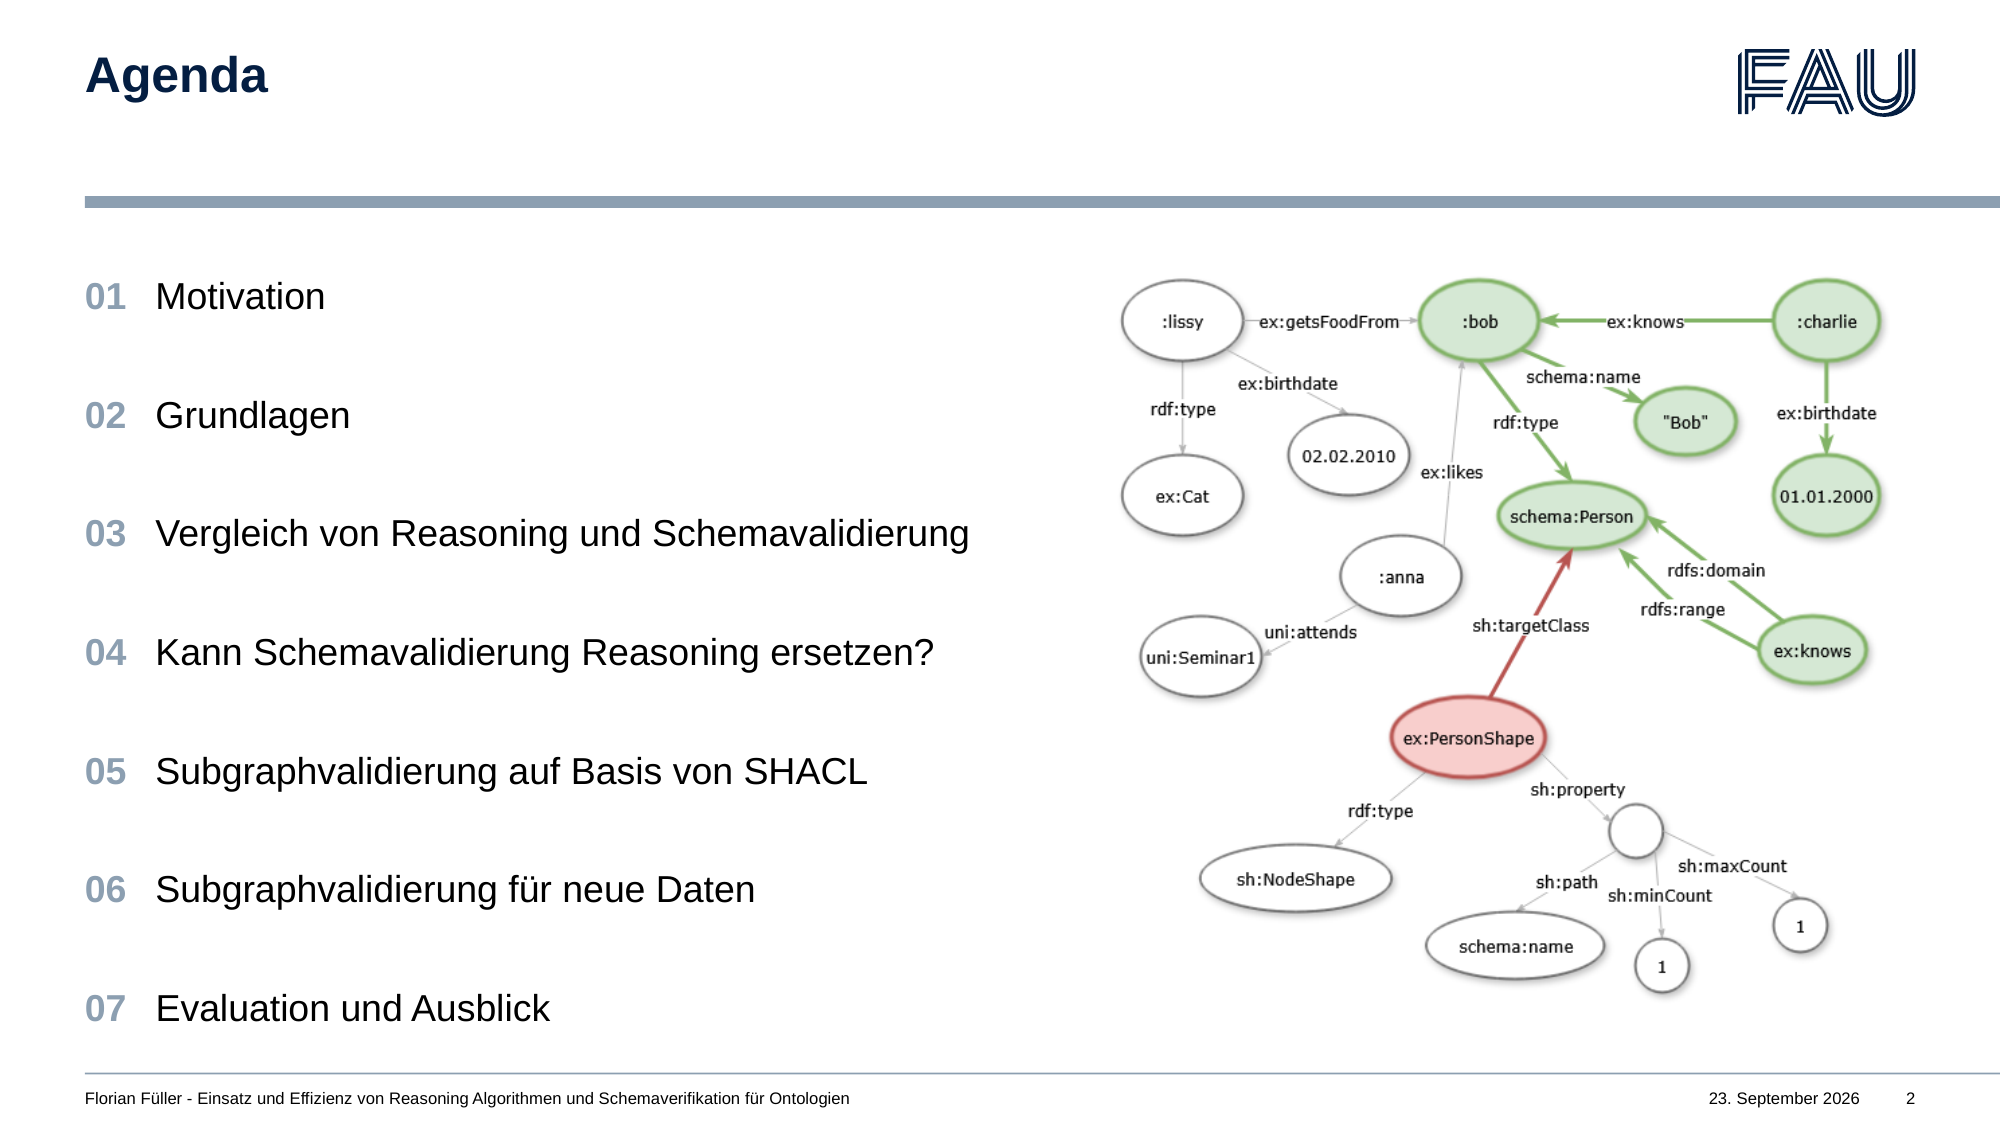

Agenda
01
Motivation
02
# Grundlagen
03
Vergleich von Reasoning und Schemavalidierung
04
Kann Schemavalidierung Reasoning ersetzen?
05
Subgraphvalidierung auf Basis von SHACL
06
Subgraphvalidierung für neue Daten
07
Evaluation und Ausblick
Florian Füller - Einsatz und Effizienz von Reasoning Algorithmen und Schemaverifikation für Ontologien